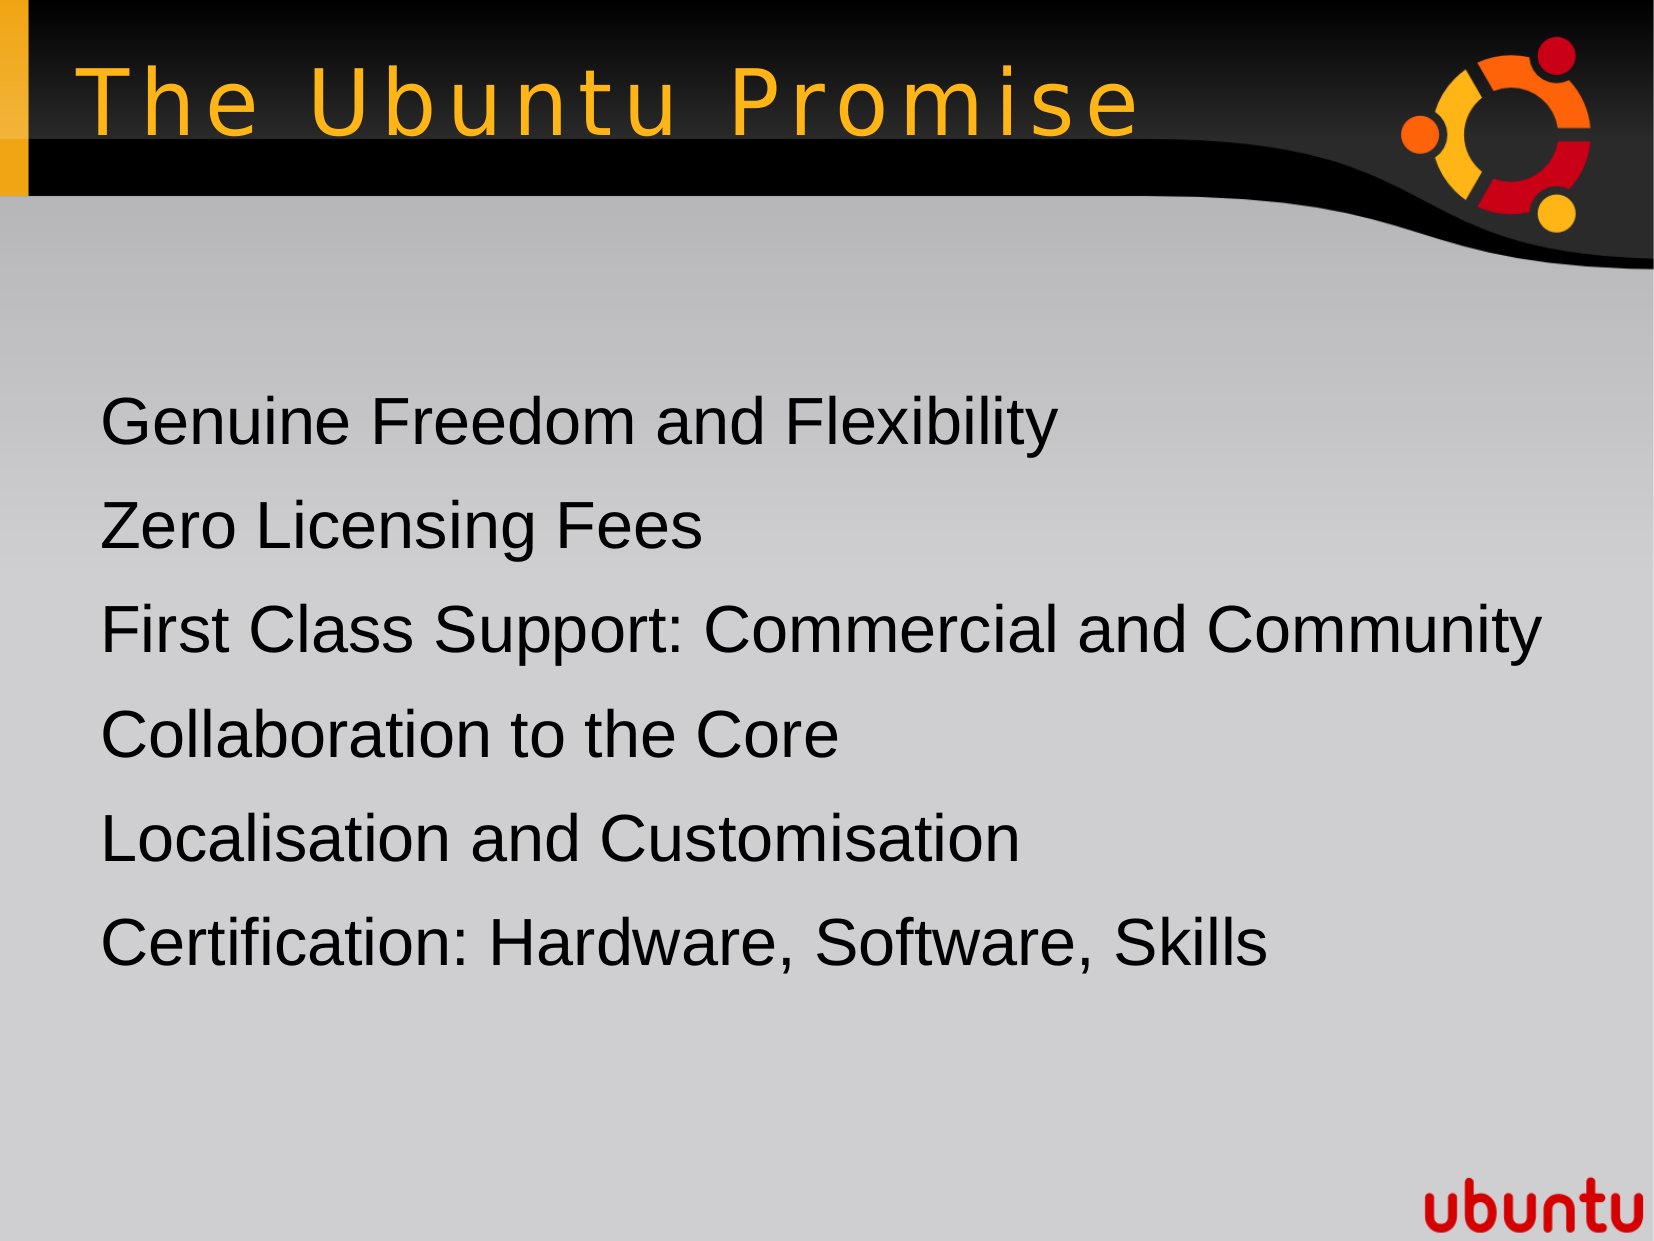

# The Ubuntu Promise
Genuine Freedom and Flexibility
Zero Licensing Fees
First Class Support: Commercial and Community
Collaboration to the Core
Localisation and Customisation
Certification: Hardware, Software, Skills